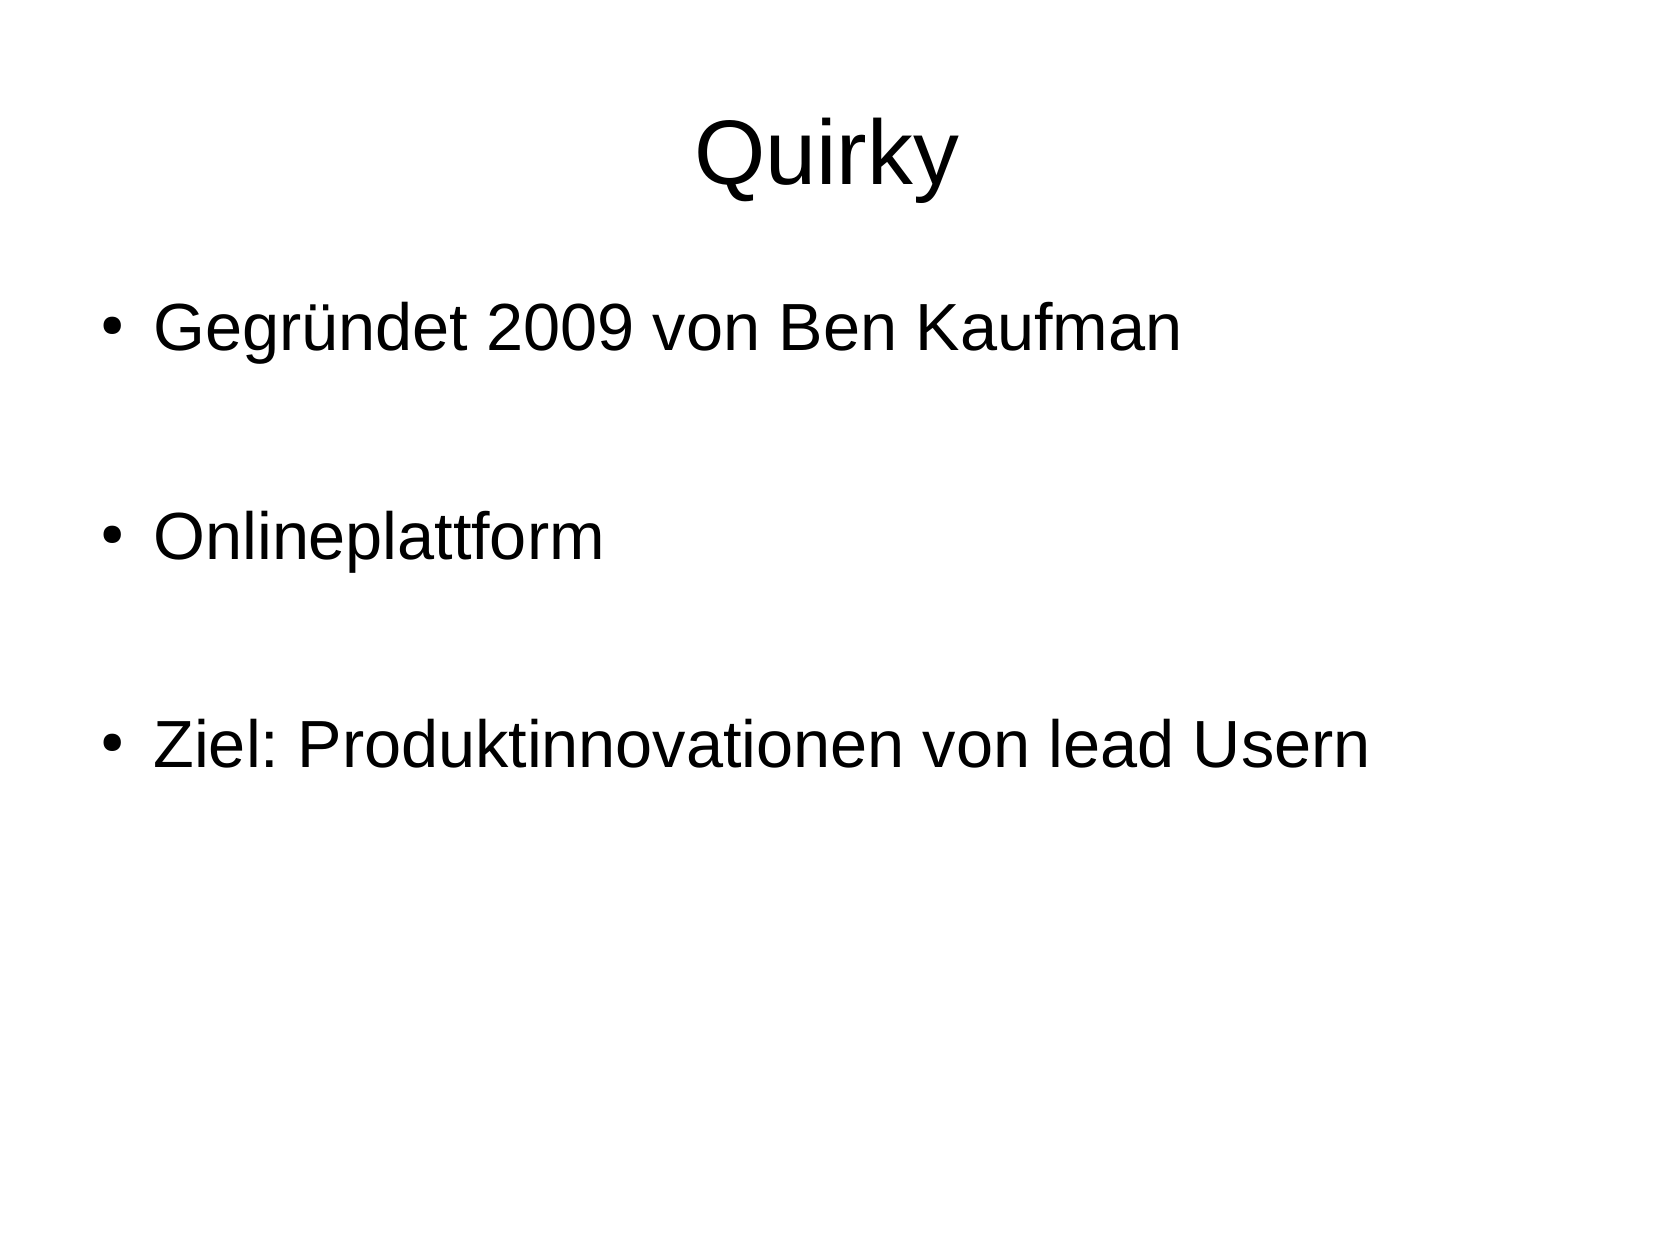

# Quirky
Gegründet 2009 von Ben Kaufman
Onlineplattform
Ziel: Produktinnovationen von lead Usern